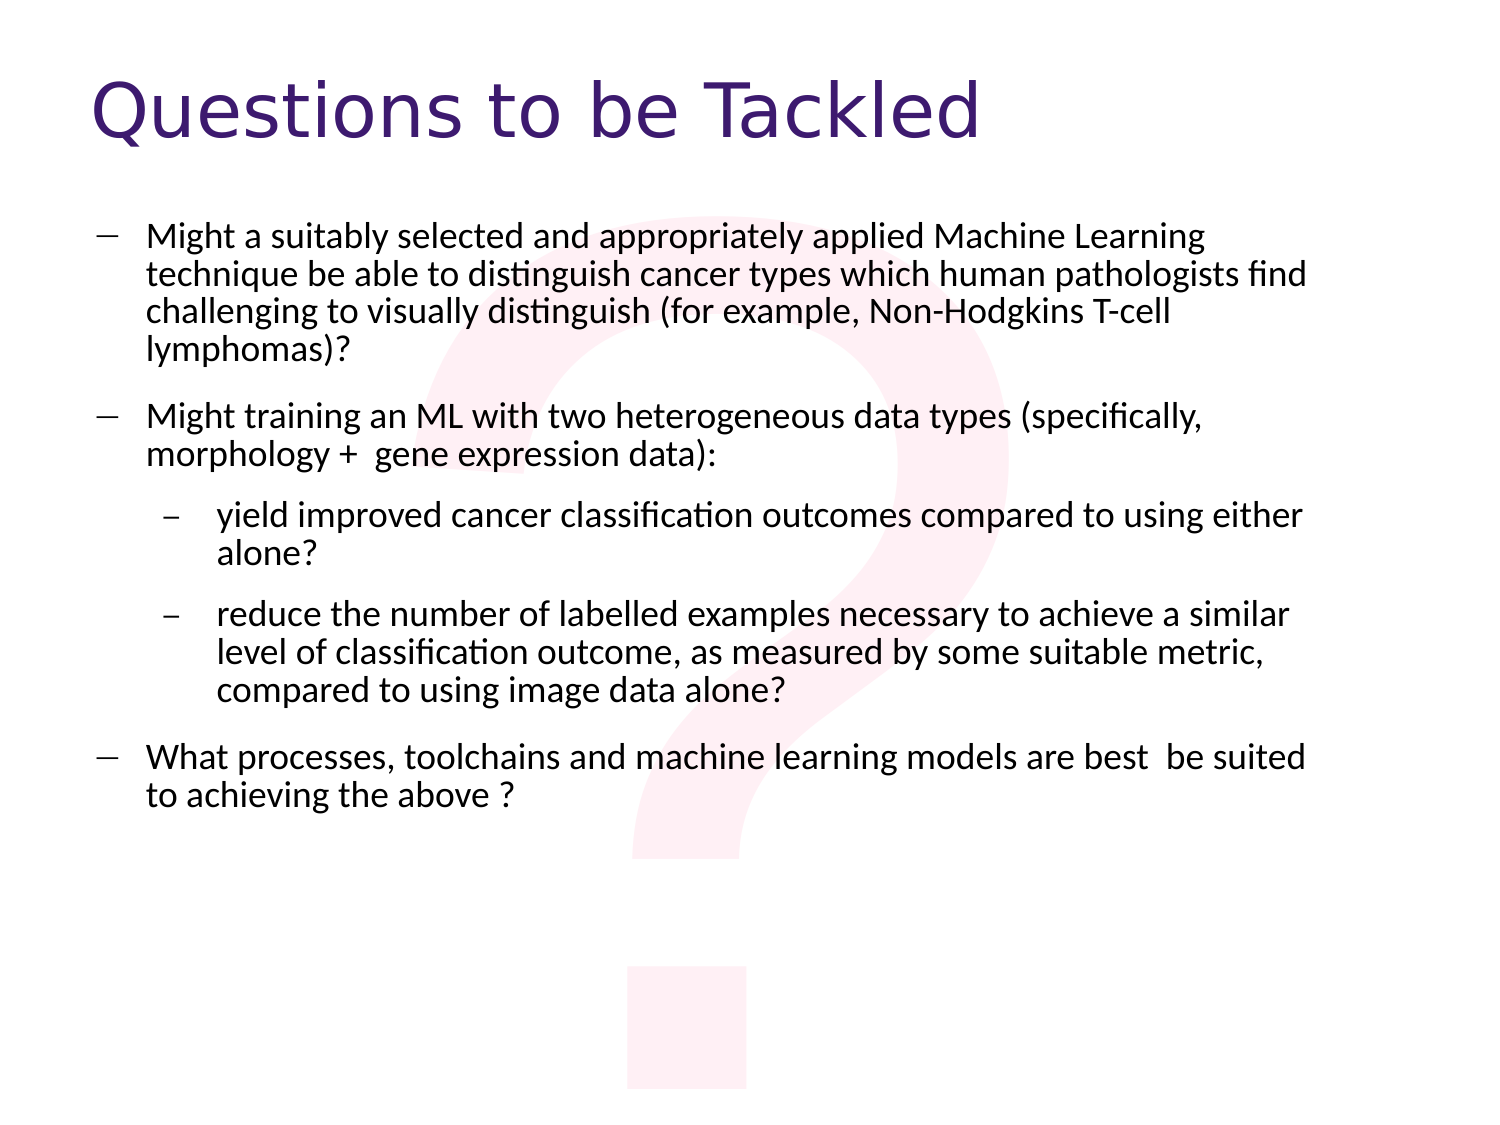

?
# Questions to be Tackled
Might a suitably selected and appropriately applied Machine Learning technique be able to distinguish cancer types which human pathologists find challenging to visually distinguish (for example, Non-Hodgkins T-cell lymphomas)?
Might training an ML with two heterogeneous data types (specifically, morphology + gene expression data):
yield improved cancer classification outcomes compared to using either alone?
reduce the number of labelled examples necessary to achieve a similar level of classification outcome, as measured by some suitable metric, compared to using image data alone?
What processes, toolchains and machine learning models are best be suited to achieving the above ?